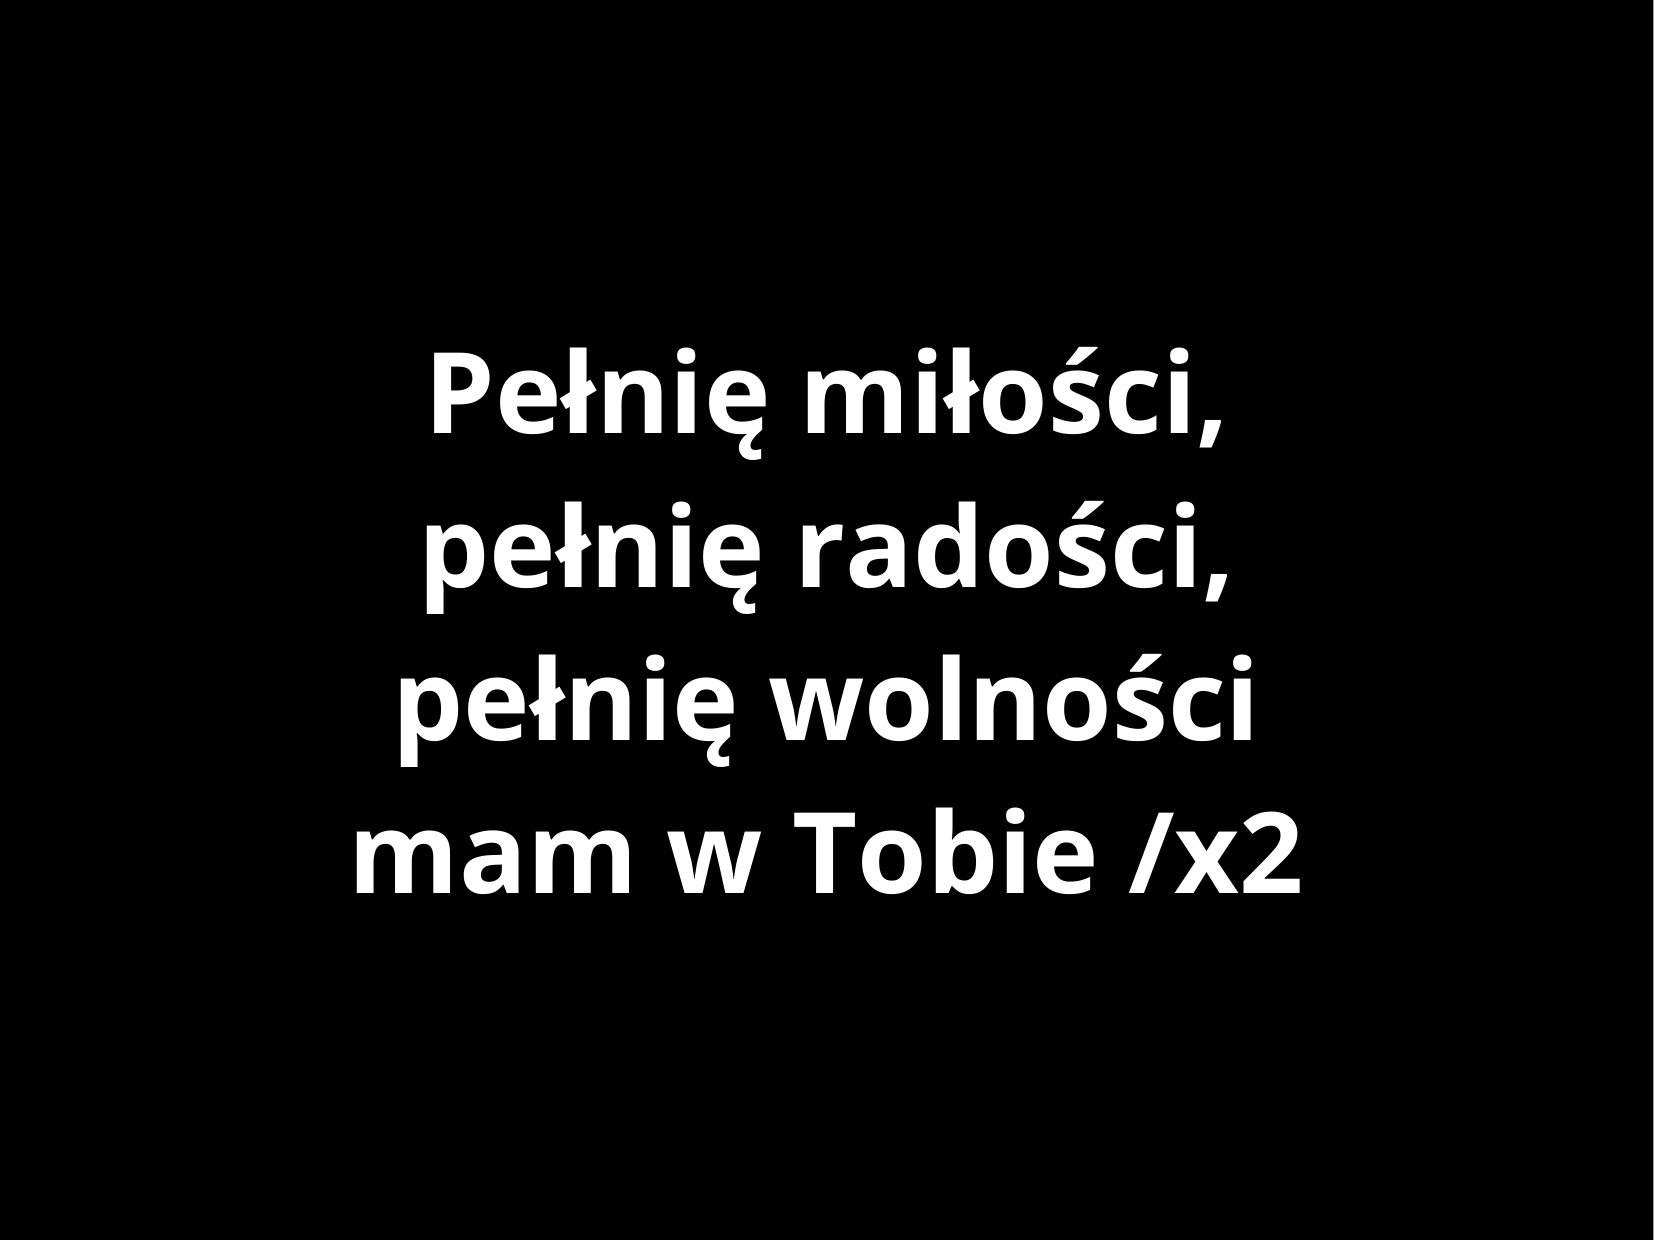

# Pełnię miłości,
pełnię radości,
pełnię wolności
mam w Tobie /x2